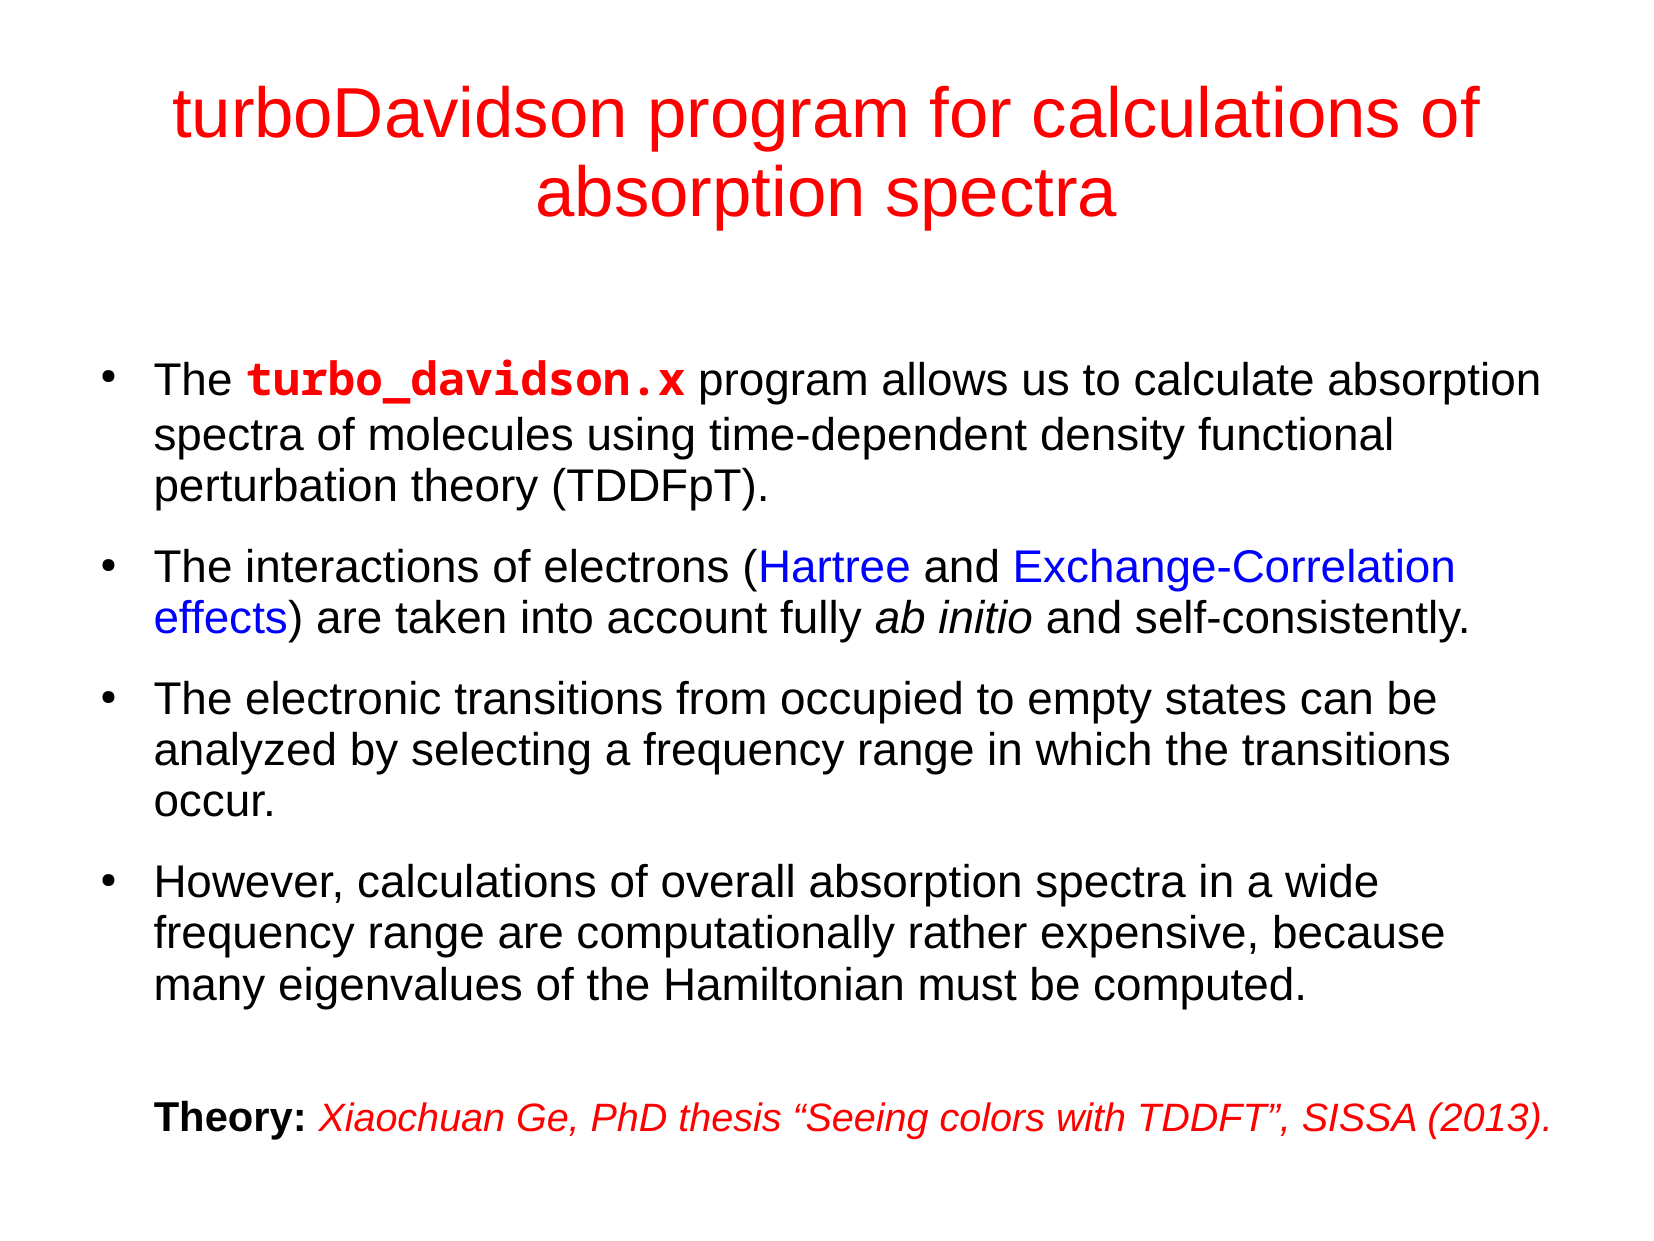

# turboDavidson program for calculations of absorption spectra
The turbo_davidson.x program allows us to calculate absorption spectra of molecules using time-dependent density functional perturbation theory (TDDFpT).
The interactions of electrons (Hartree and Exchange-Correlation effects) are taken into account fully ab initio and self-consistently.
The electronic transitions from occupied to empty states can be analyzed by selecting a frequency range in which the transitions occur.
However, calculations of overall absorption spectra in a wide frequency range are computationally rather expensive, because many eigenvalues of the Hamiltonian must be computed.
Theory: Xiaochuan Ge, PhD thesis “Seeing colors with TDDFT”, SISSA (2013).